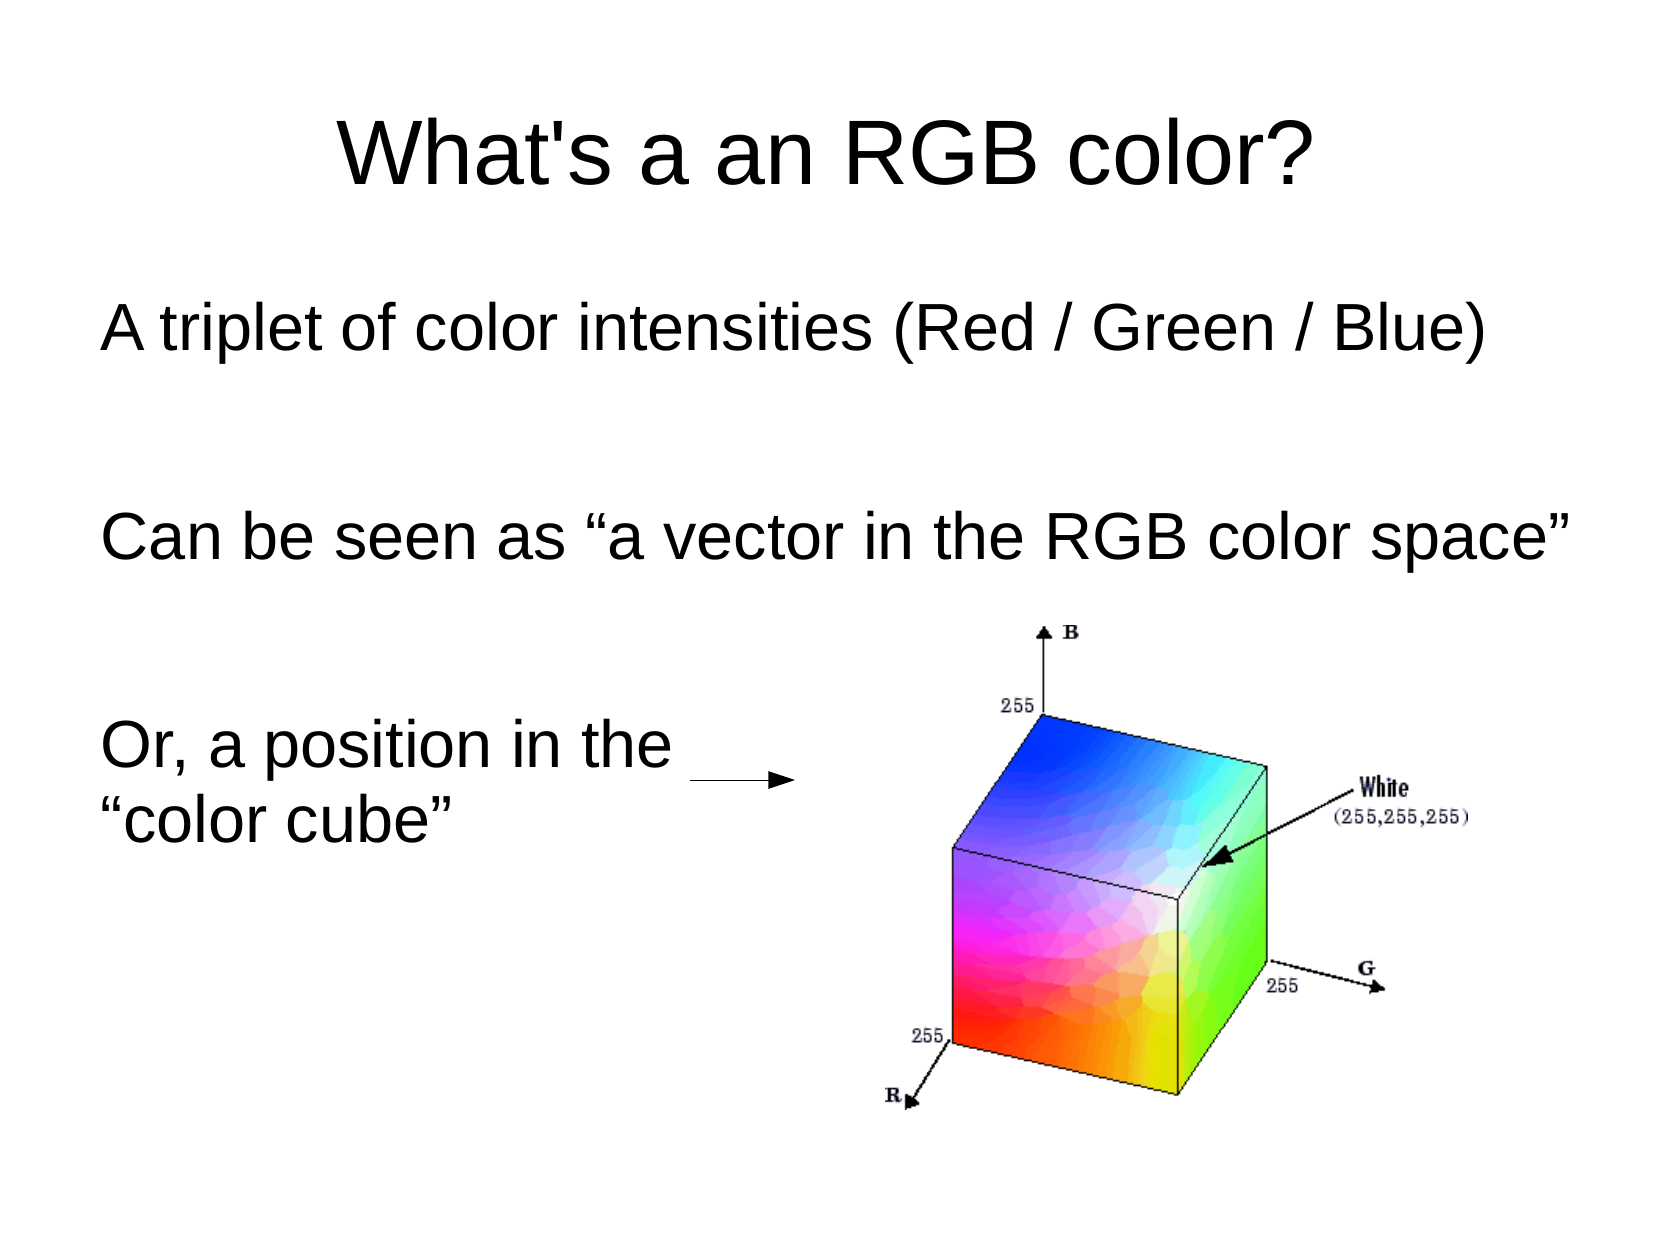

# What's a an RGB color?
A triplet of color intensities (Red / Green / Blue)
Can be seen as “a vector in the RGB color space”
Or, a position in the
“color cube”